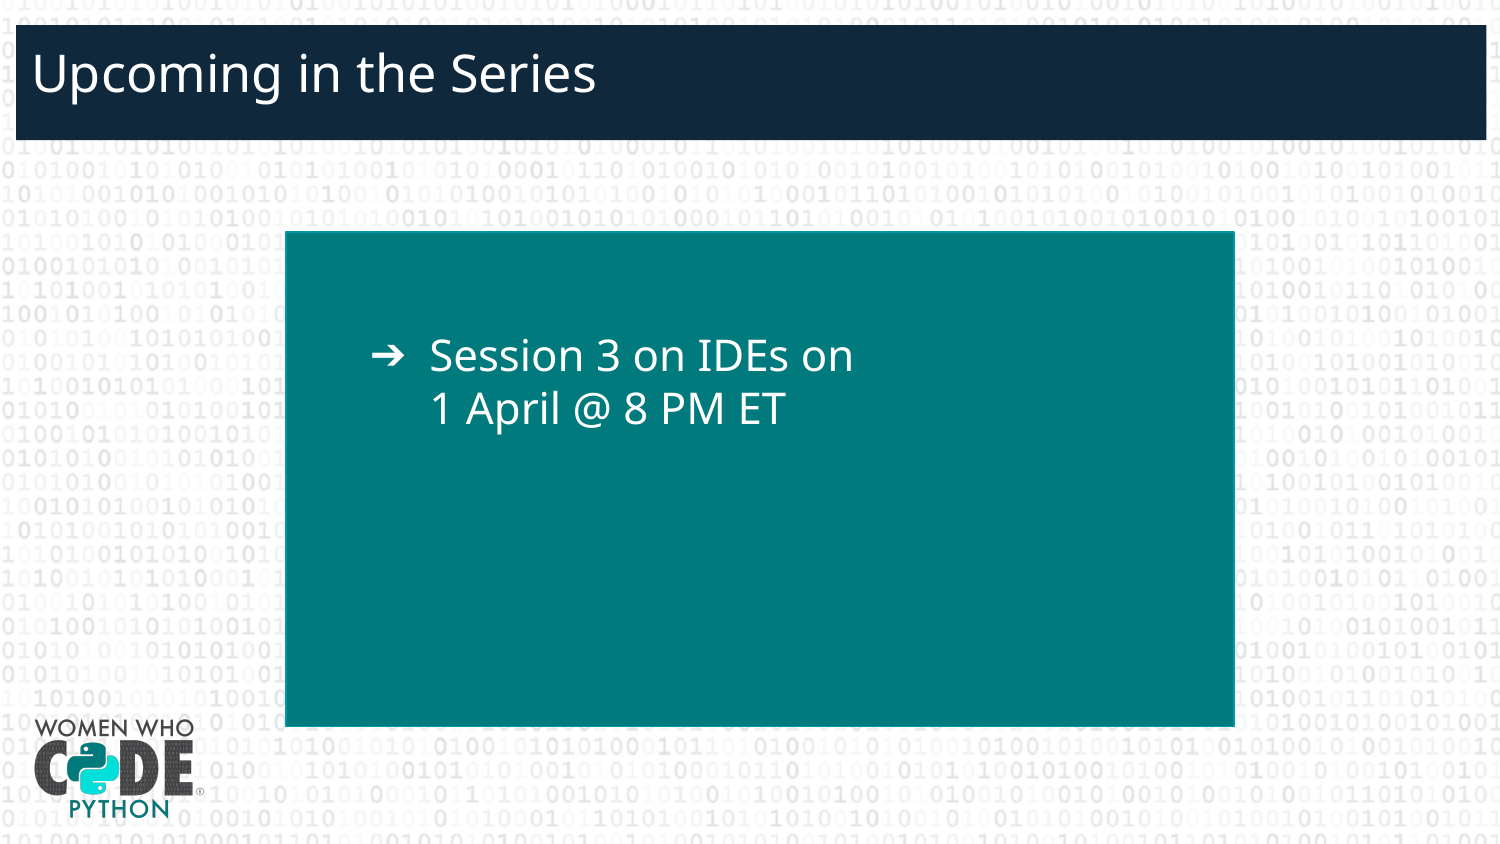

Upcoming in the Series
#
Session 3 on IDEs on
1 April @ 8 PM ET